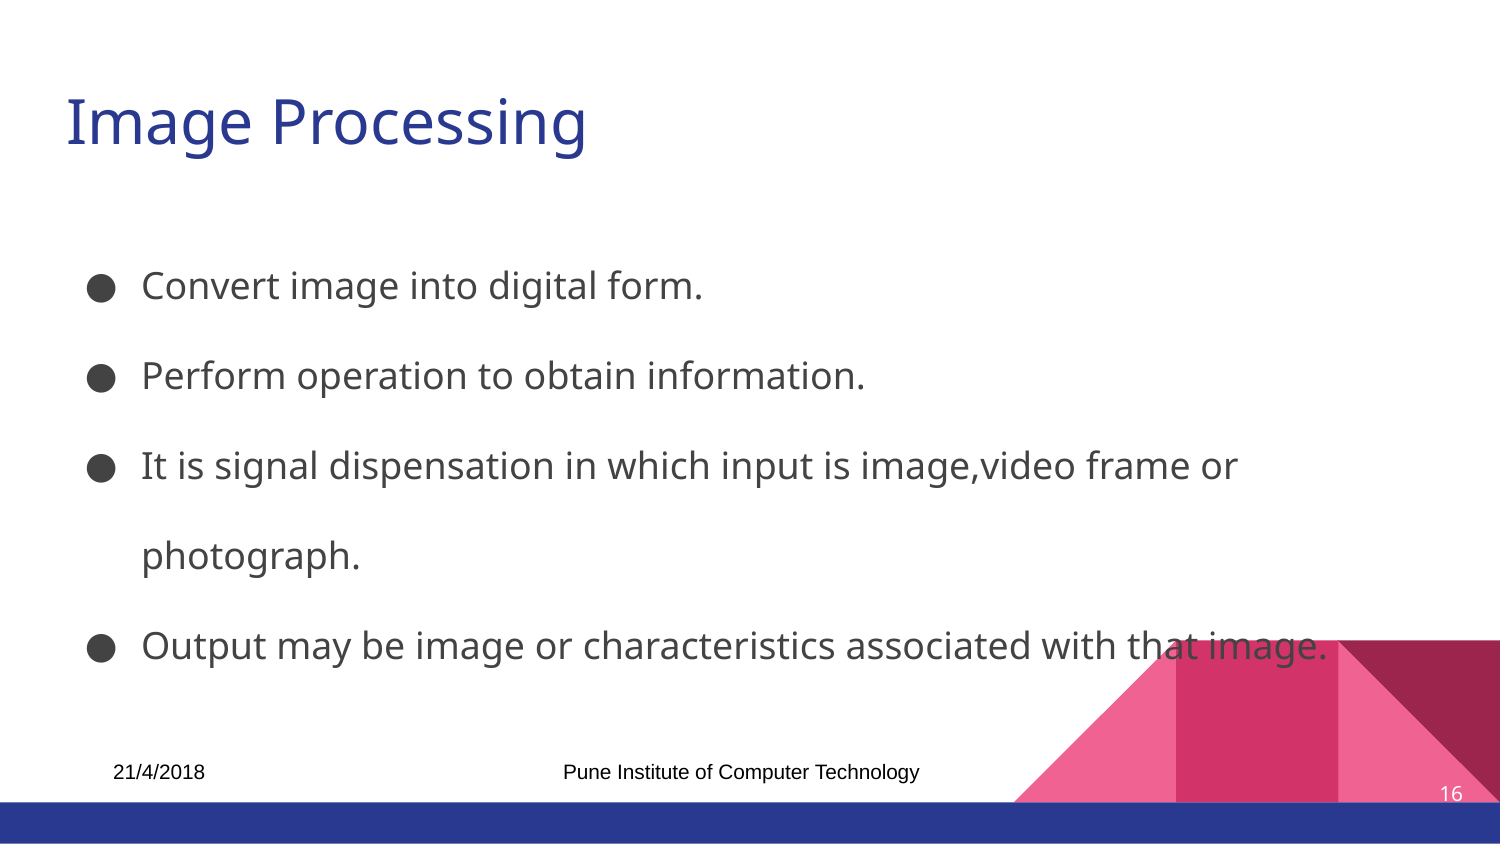

# Image Processing
Convert image into digital form.
Perform operation to obtain information.
It is signal dispensation in which input is image,video frame or photograph.
Output may be image or characteristics associated with that image.